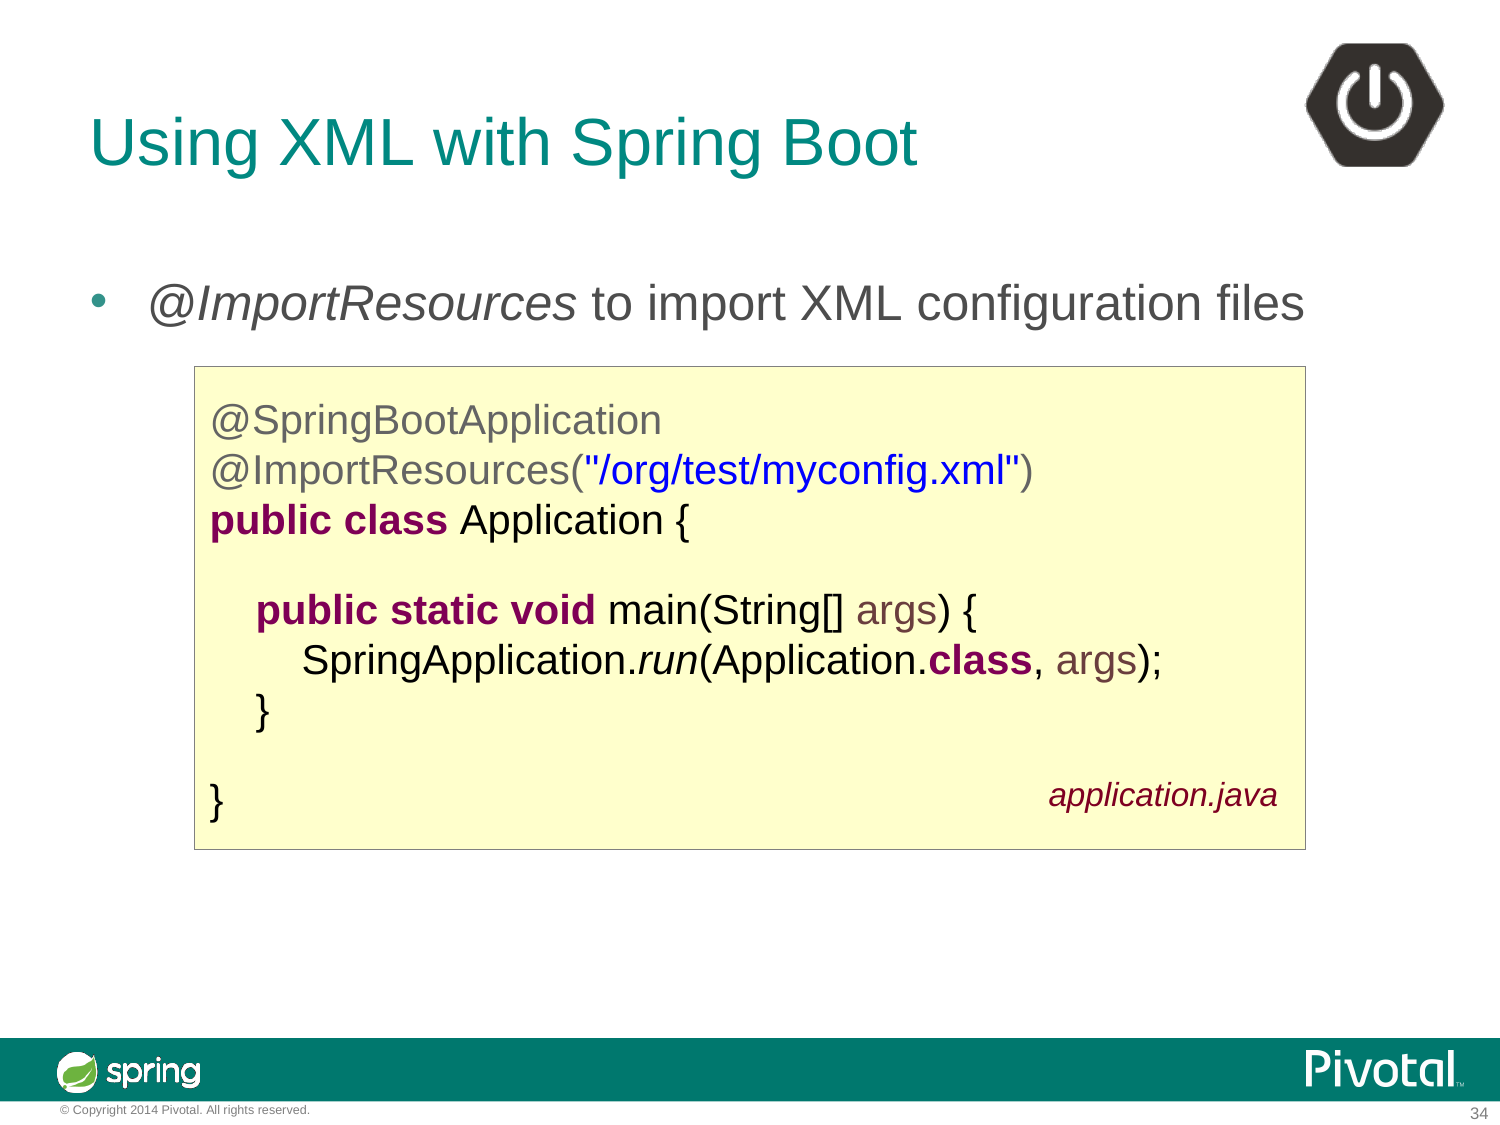

# Using XML with Spring Boot
@ImportResources to import XML configuration files
@SpringBootApplication
@ImportResources("/org/test/myconfig.xml")
public class Application {
 public static void main(String[] args) {
 SpringApplication.run(Application.class, args);
 }
}
application.java